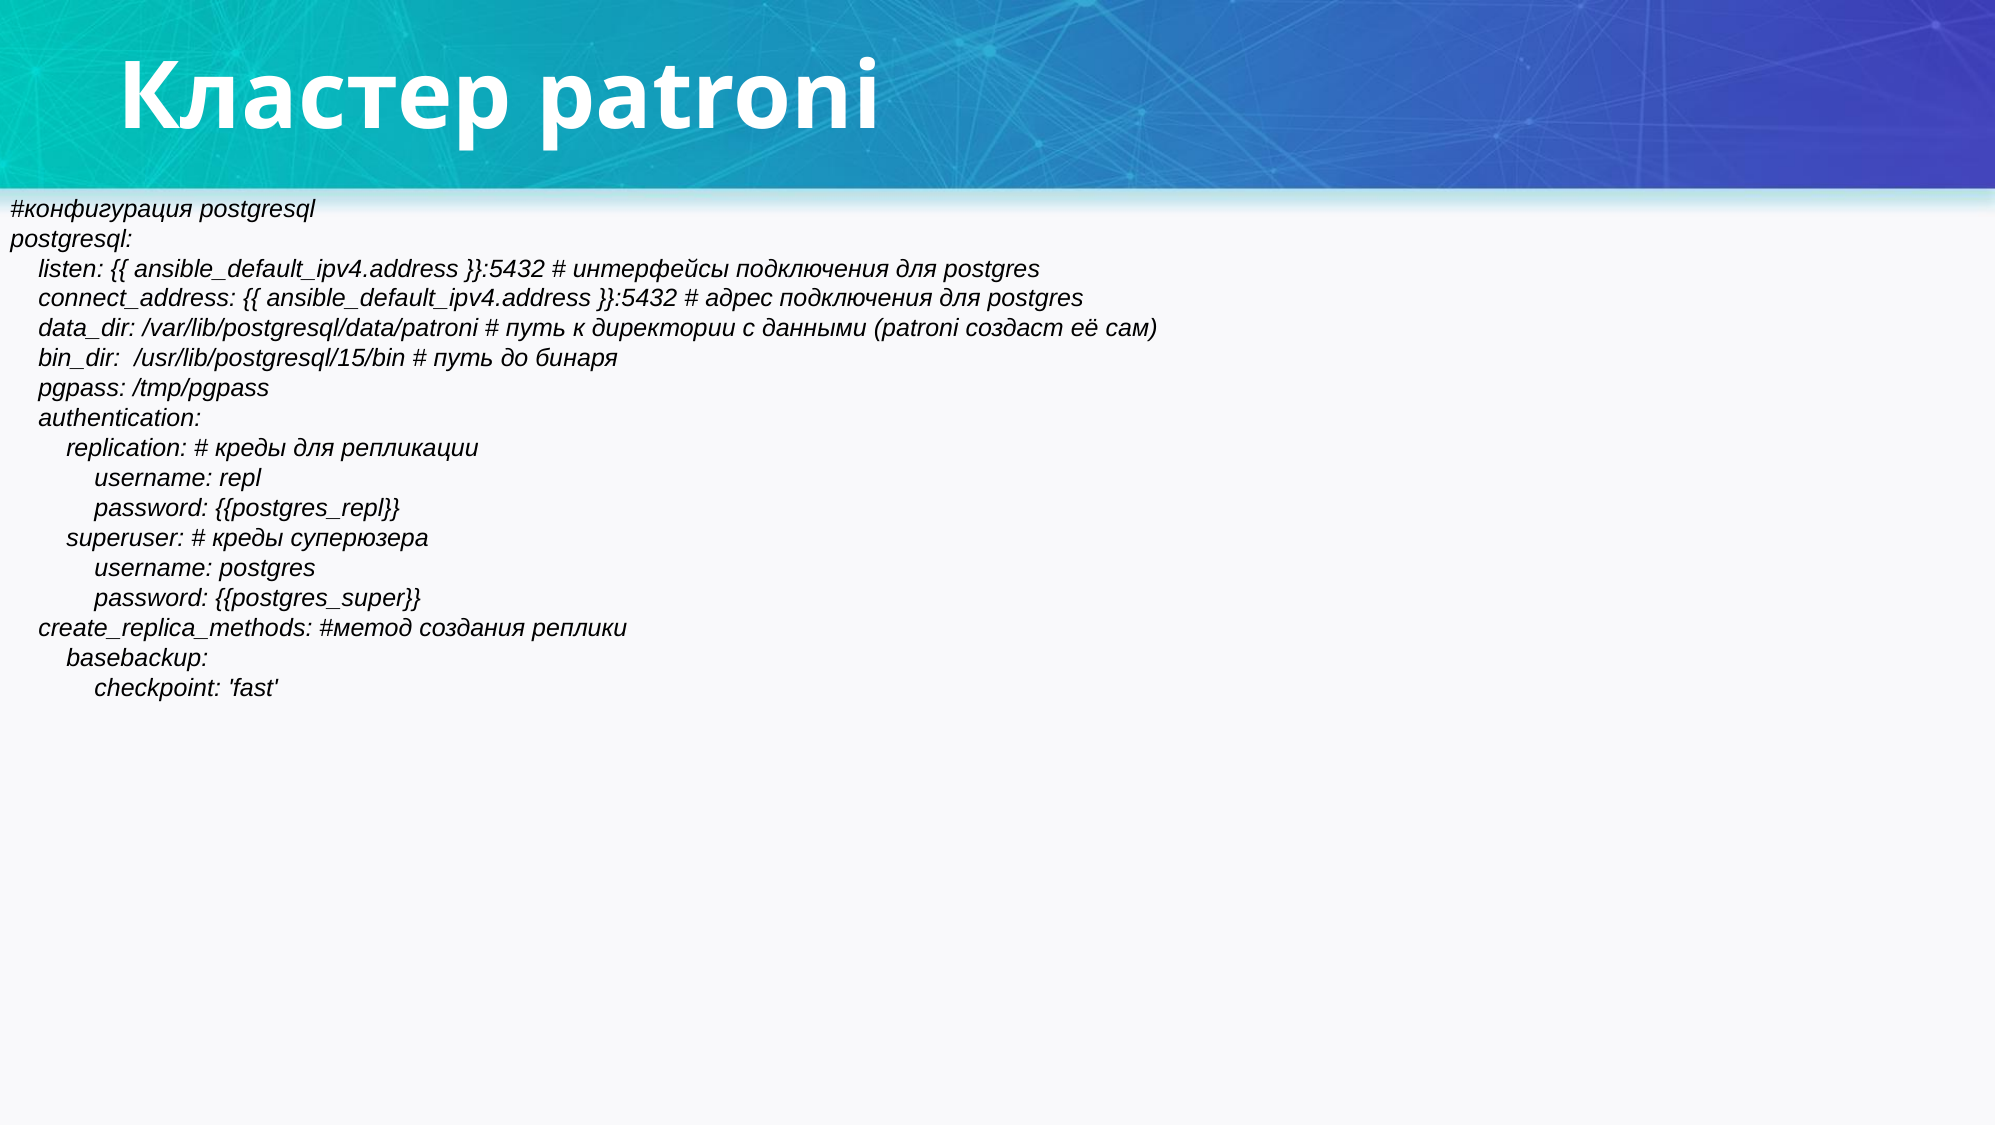

Кластер patroni
#конфигурация postgresql
postgresql:
 listen: {{ ansible_default_ipv4.address }}:5432 # интерфейсы подключения для postgres
 connect_address: {{ ansible_default_ipv4.address }}:5432 # адрес подключения для postgres
 data_dir: /var/lib/postgresql/data/patroni # путь к директории с данными (patroni создаст её сам)
 bin_dir: /usr/lib/postgresql/15/bin # путь до бинаря
 pgpass: /tmp/pgpass
 authentication:
 replication: # креды для репликации
 username: repl
 password: {{postgres_repl}}
 superuser: # креды суперюзера
 username: postgres
 password: {{postgres_super}}
 create_replica_methods: #метод создания реплики
 basebackup:
 checkpoint: 'fast'